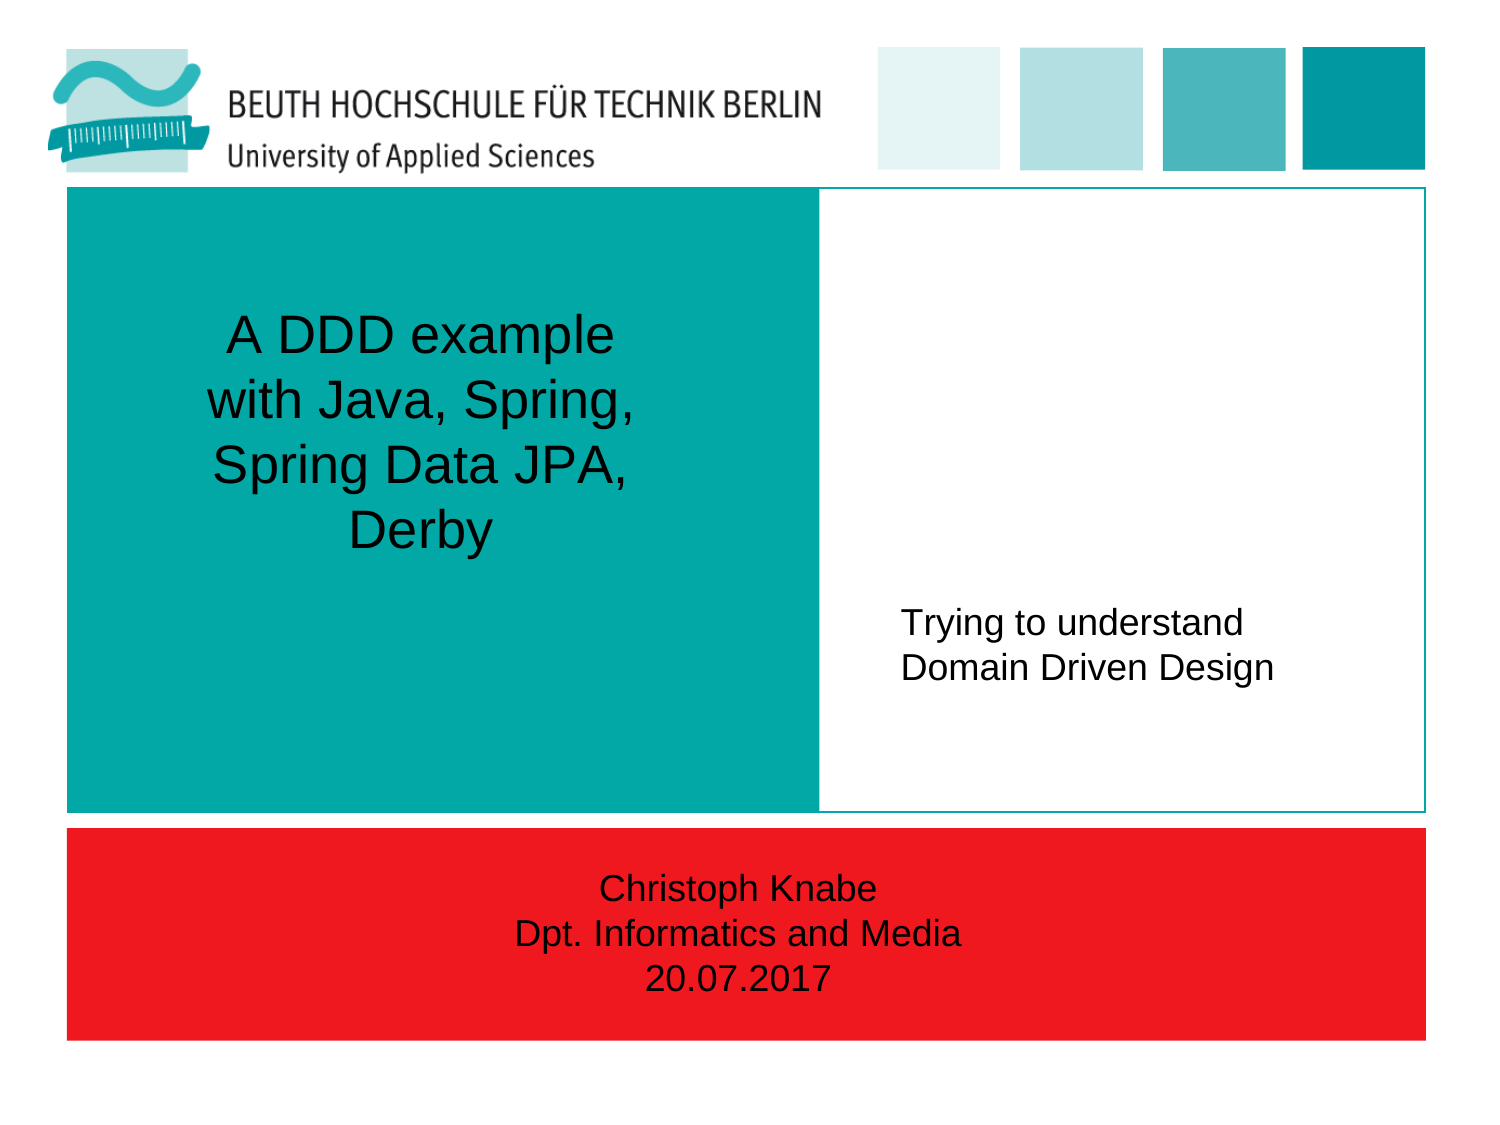

A DDD example
with Java, Spring,
Spring Data JPA,
Derby
Trying to understand
Domain Driven Design
Christoph Knabe
Dpt. Informatics and Media
20.07.2017